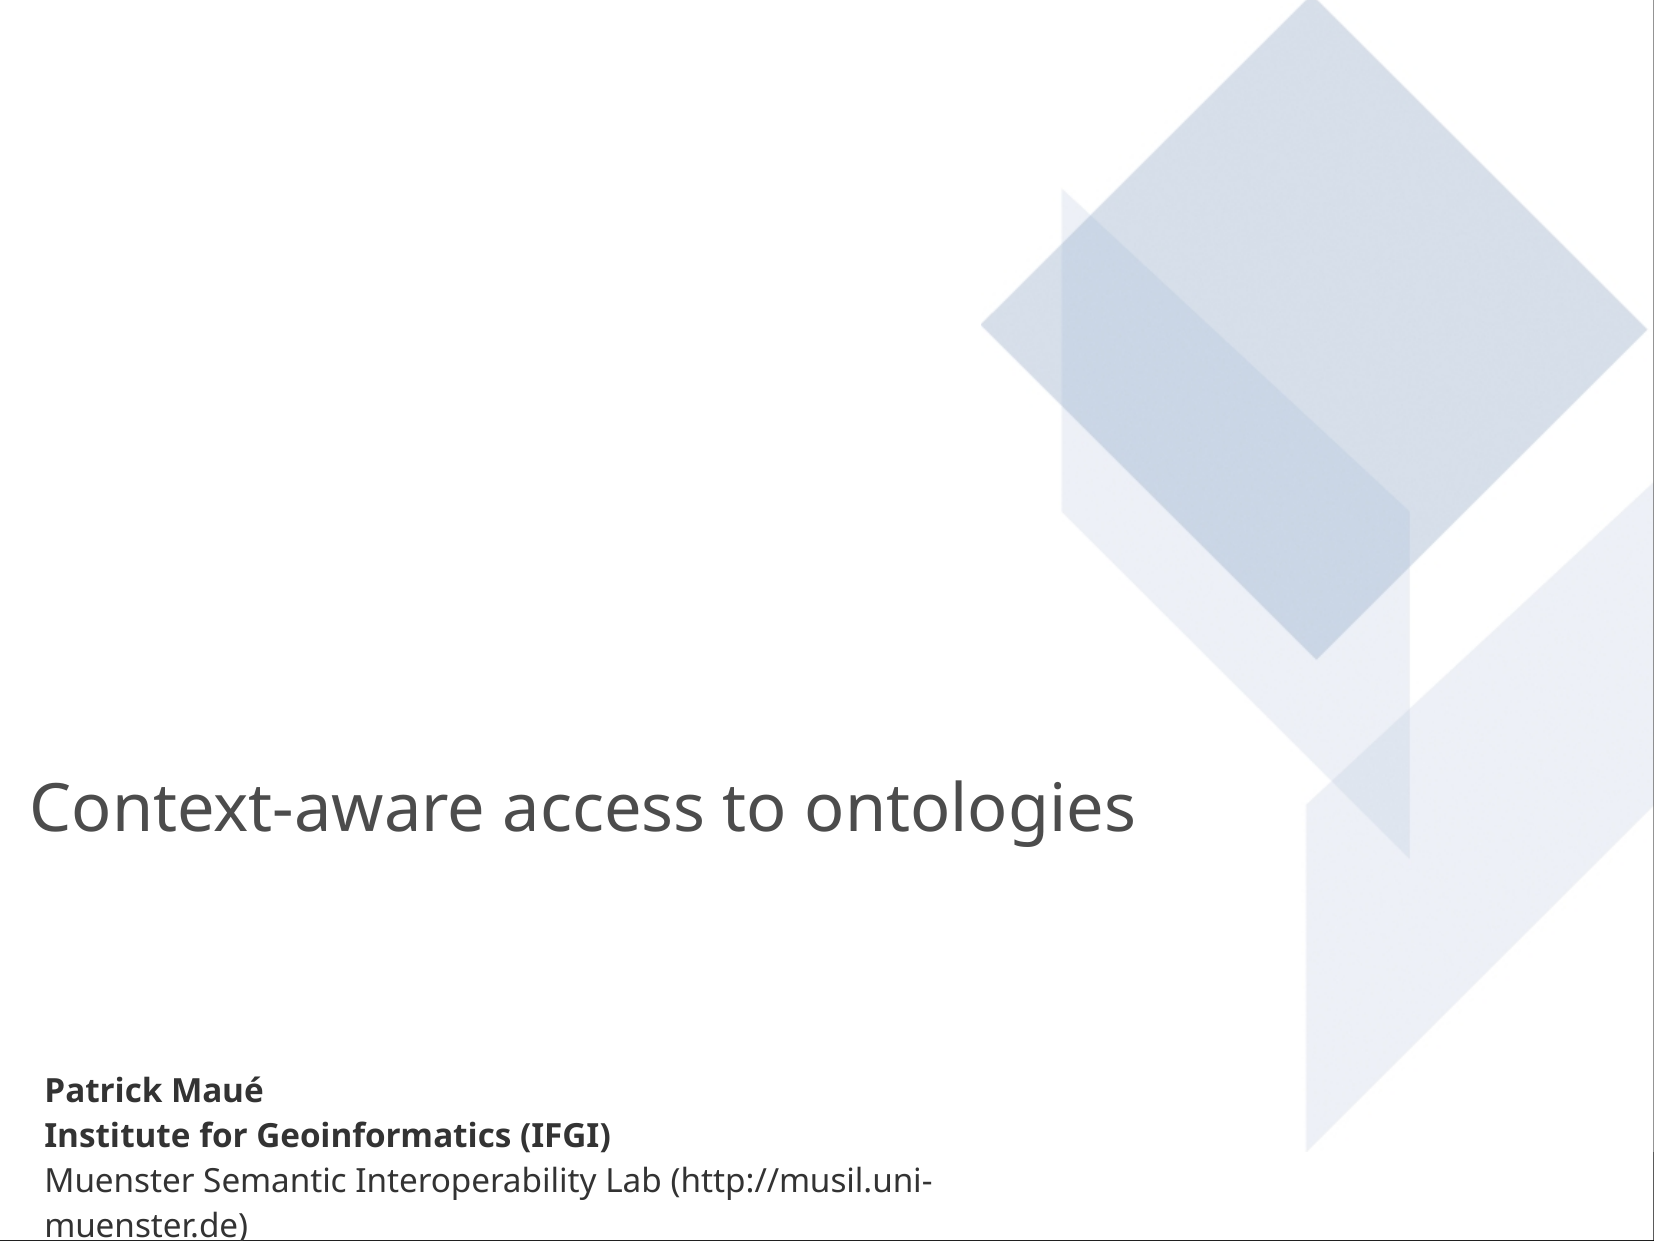

Context-aware access to ontologies
Patrick Maué
Institute for Geoinformatics (IFGI)
Muenster Semantic Interoperability Lab (http://musil.uni-muenster.de)
patrick.maue@uni-muenster.de